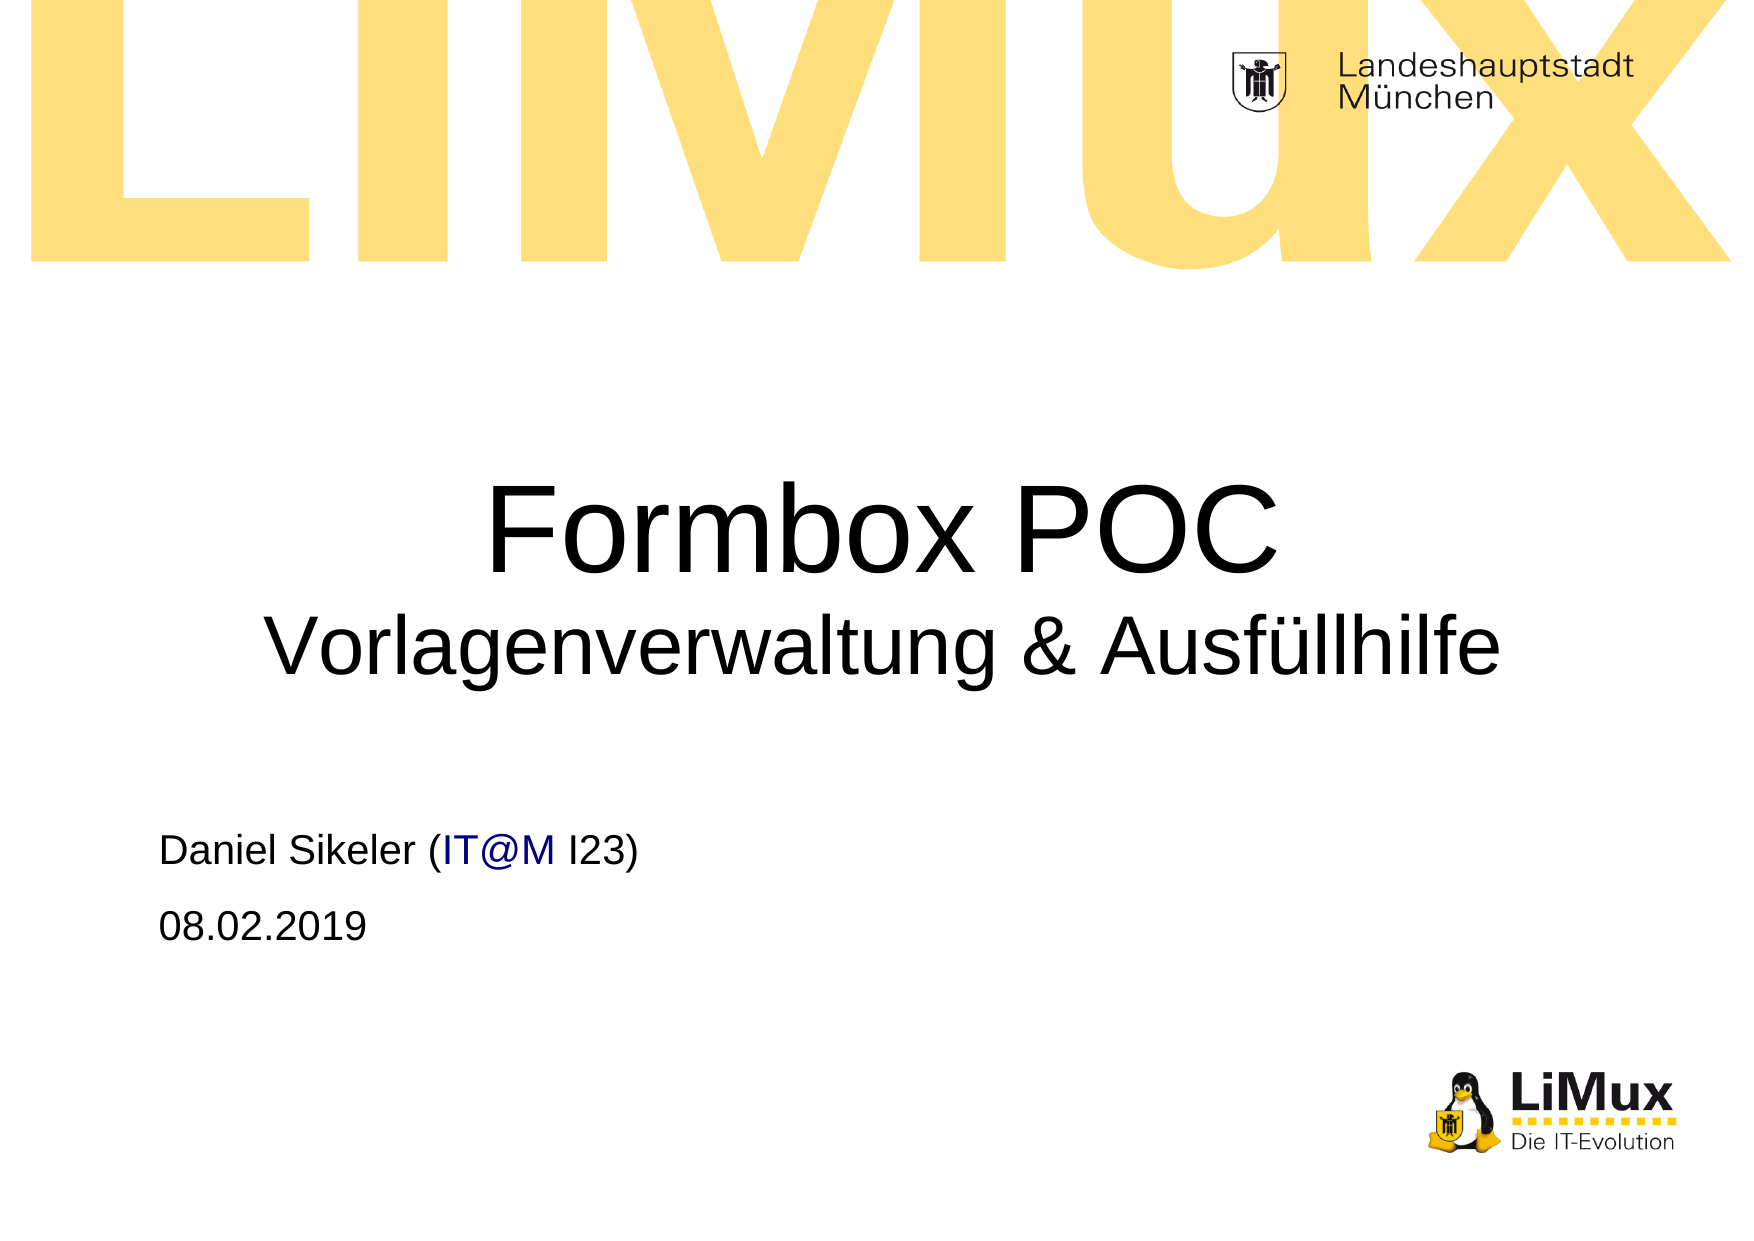

# Formbox POC Vorlagenverwaltung & Ausfüllhilfe
Daniel Sikeler (IT@M I23)
08.02.2019